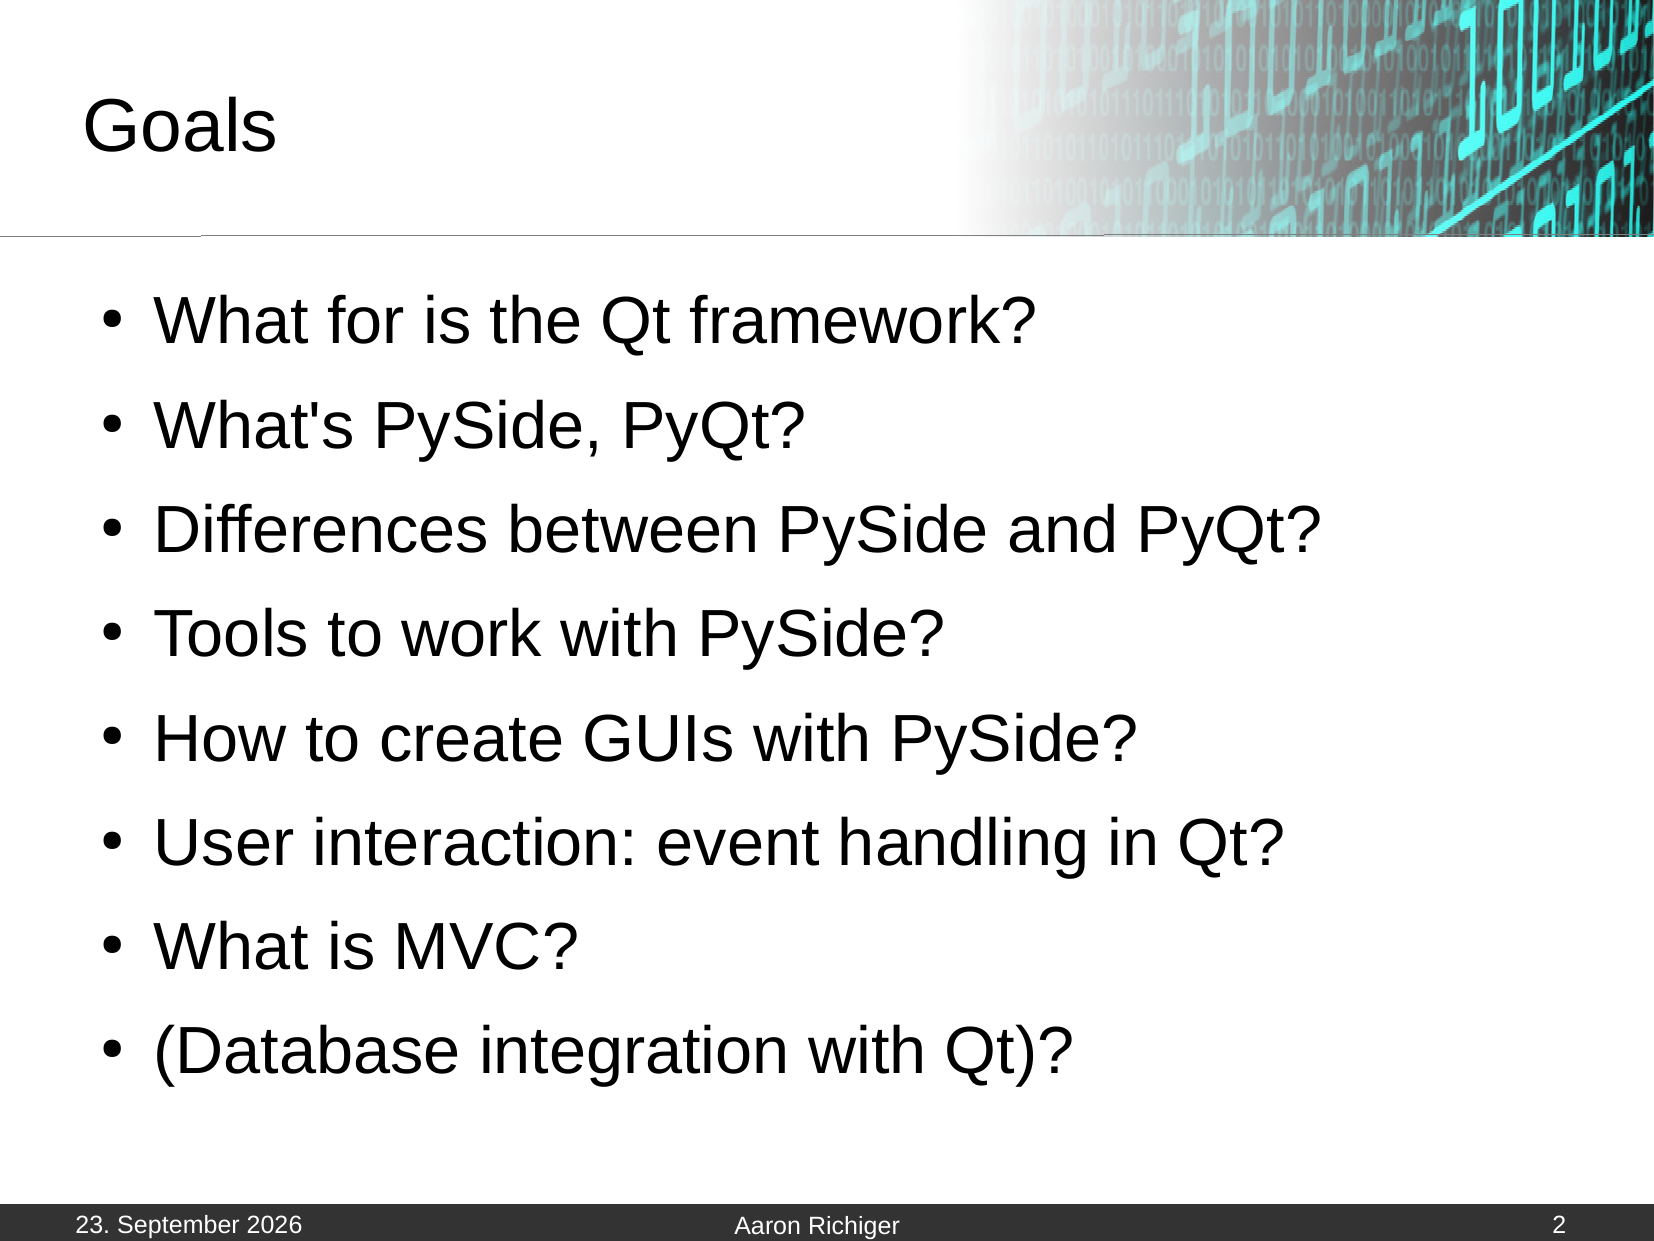

# Goals
What for is the Qt framework?
What's PySide, PyQt?
Differences between PySide and PyQt?
Tools to work with PySide?
How to create GUIs with PySide?
User interaction: event handling in Qt?
What is MVC?
(Database integration with Qt)?
2
Aaron Richiger